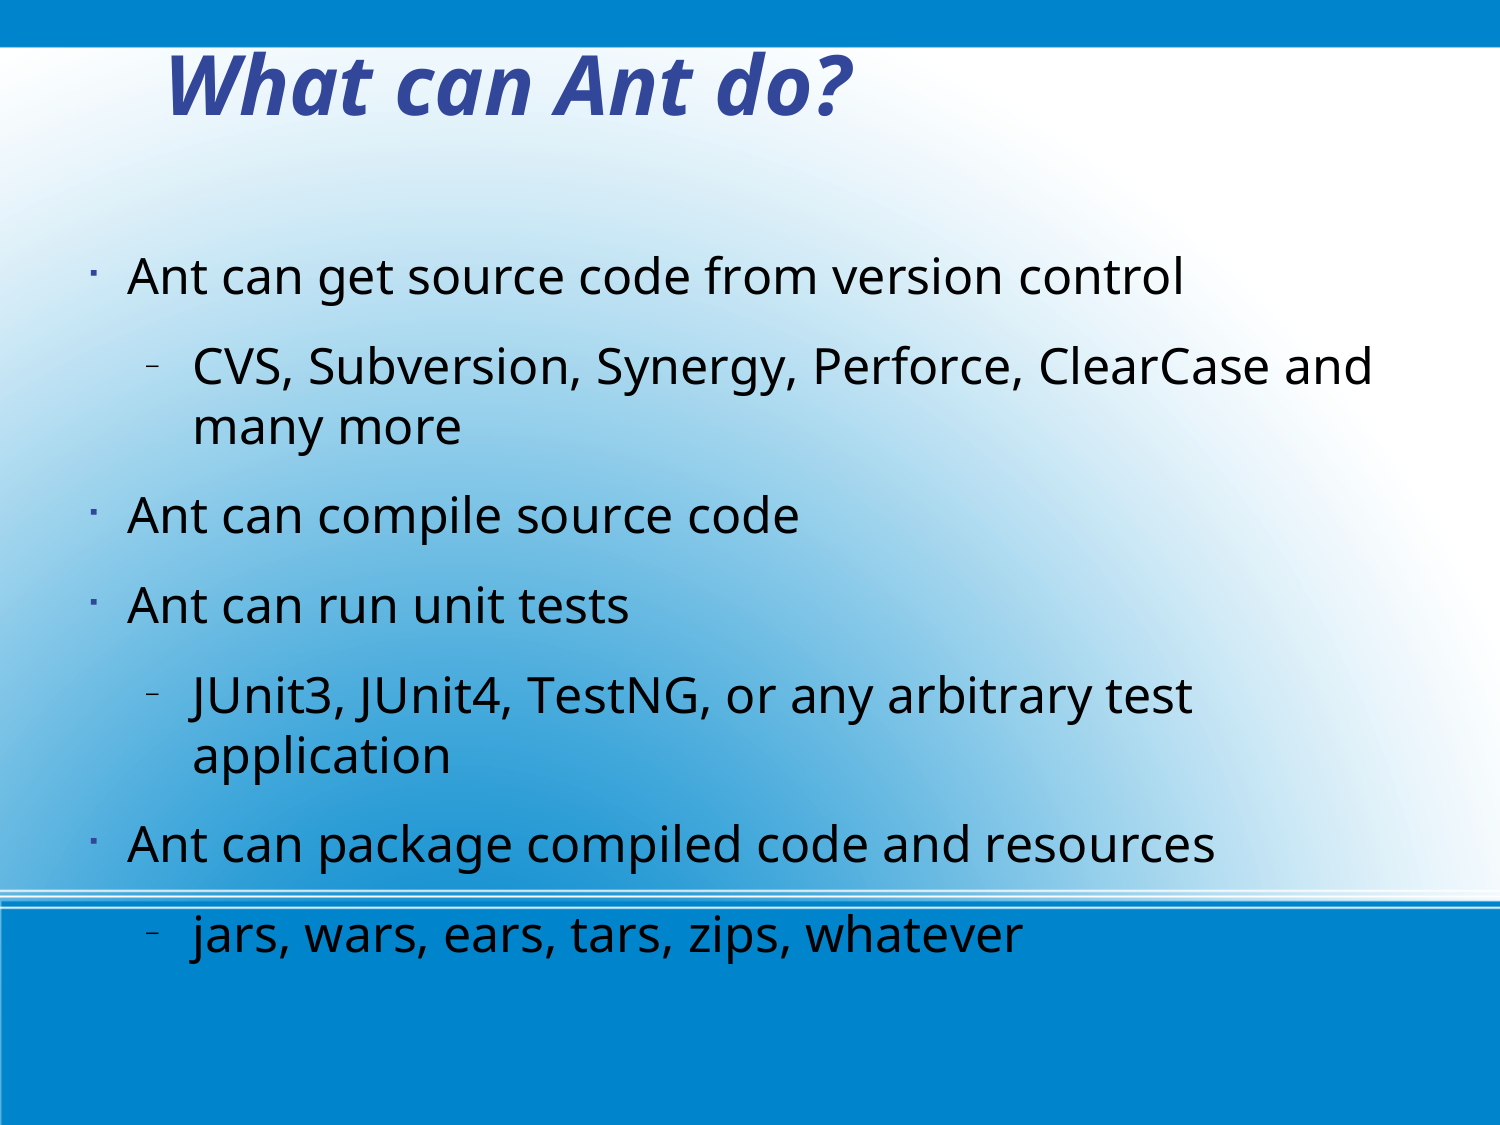

# What can Ant do?
Ant can get source code from version control
CVS, Subversion, Synergy, Perforce, ClearCase and many more
Ant can compile source code
Ant can run unit tests
JUnit3, JUnit4, TestNG, or any arbitrary test application
Ant can package compiled code and resources
jars, wars, ears, tars, zips, whatever